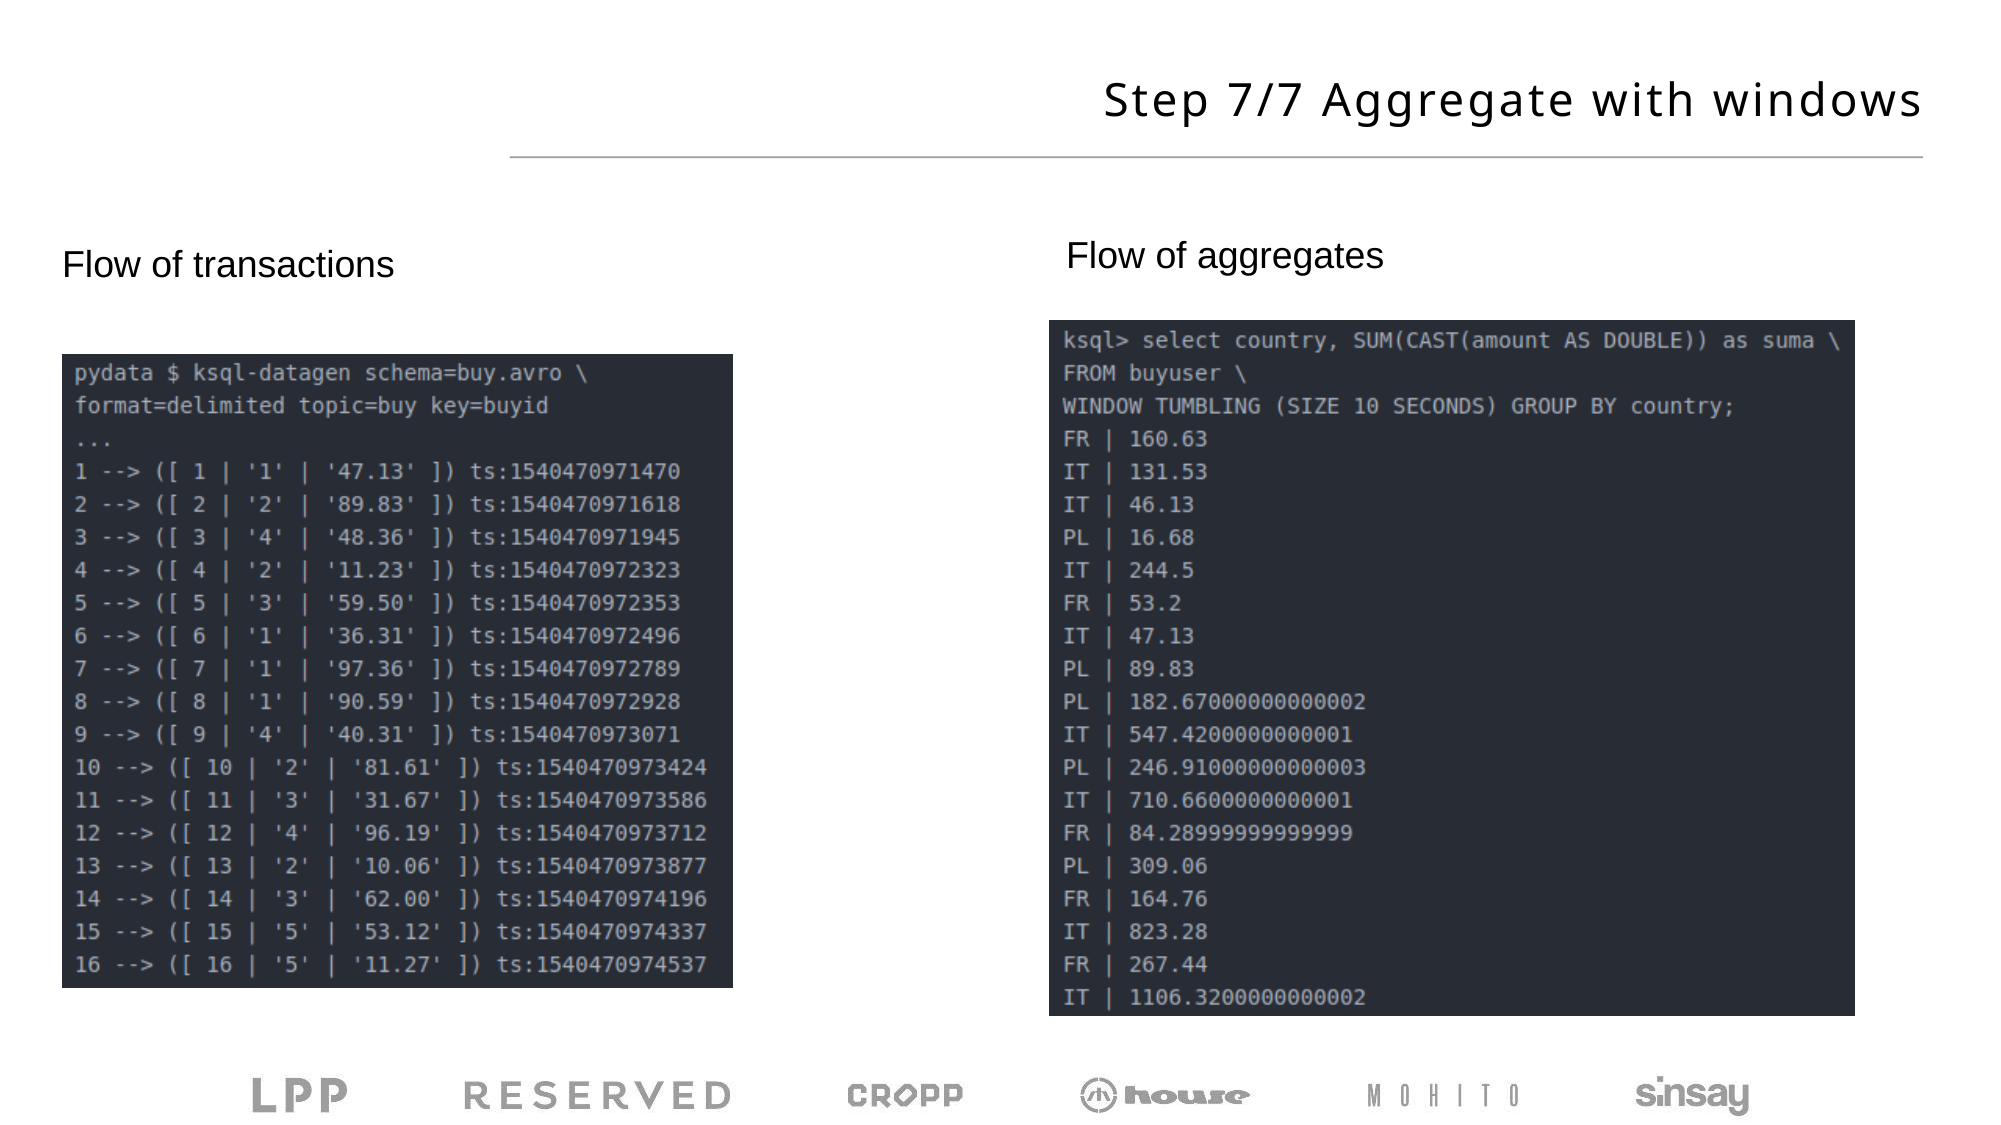

# Step 7/7 Aggregate with windows
Flow of aggregates
Flow of transactions